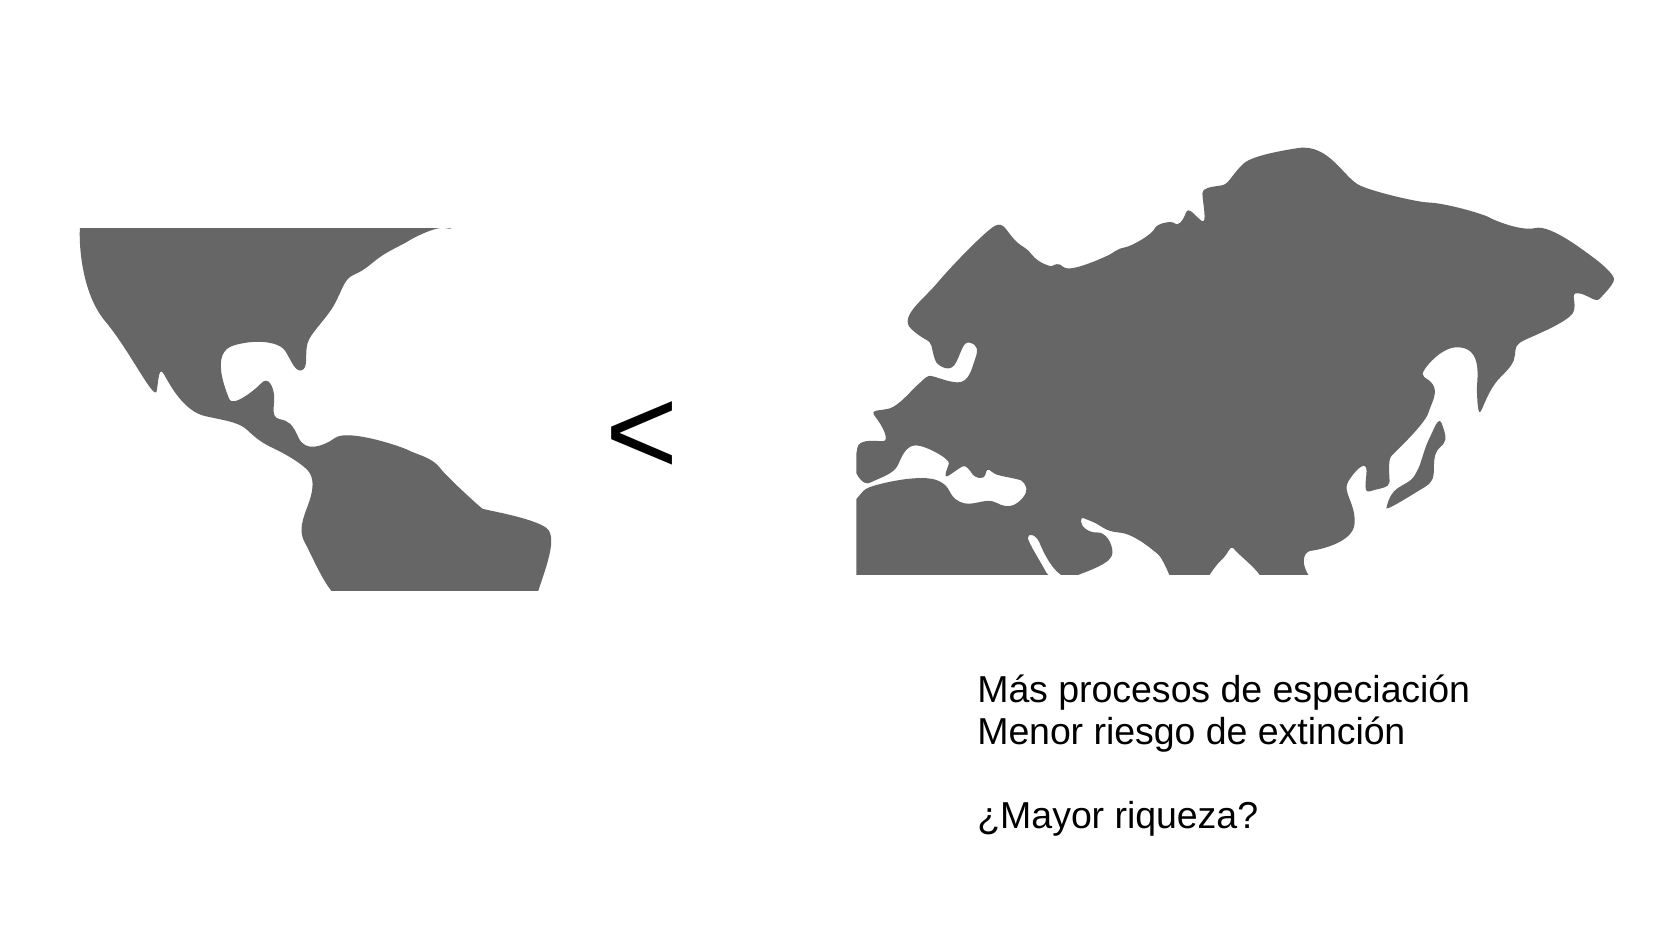

<
Más procesos de especiación
Menor riesgo de extinción
¿Mayor riqueza?